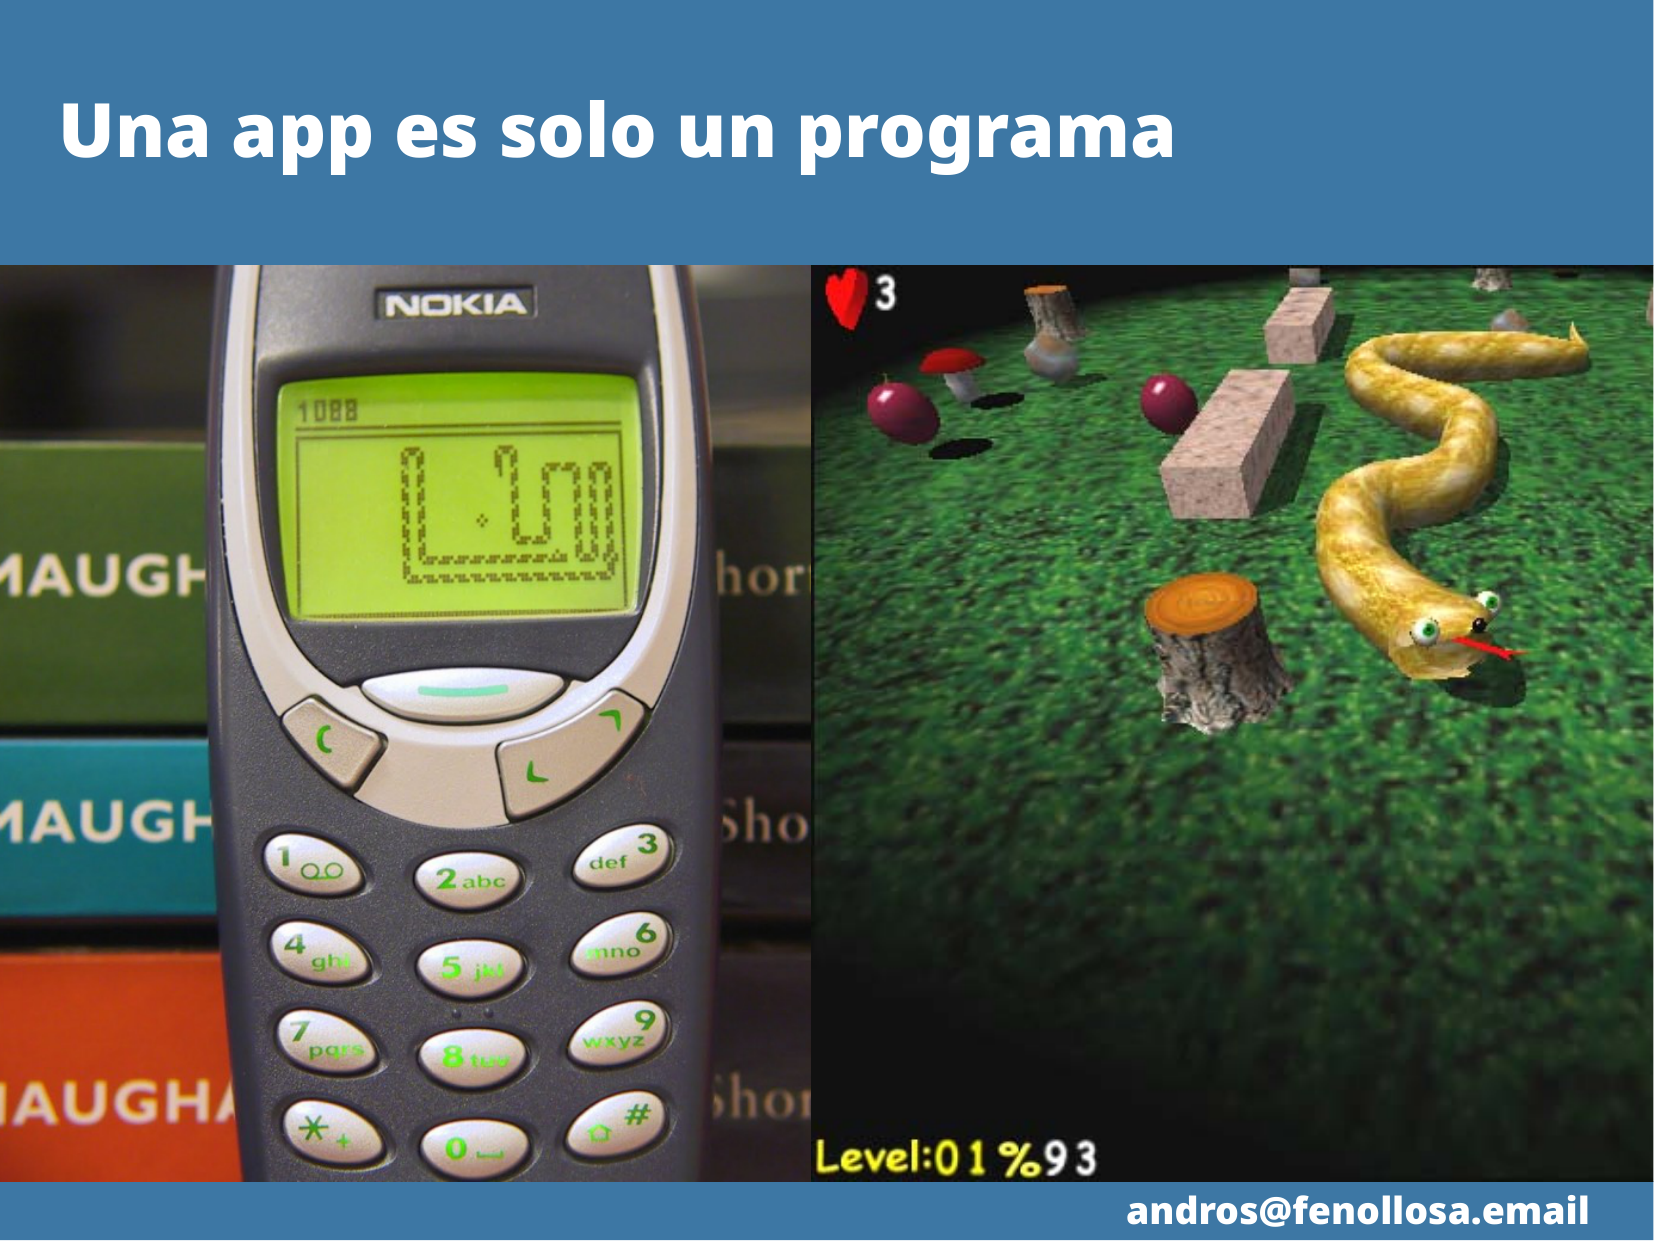

# Una app es solo un programa